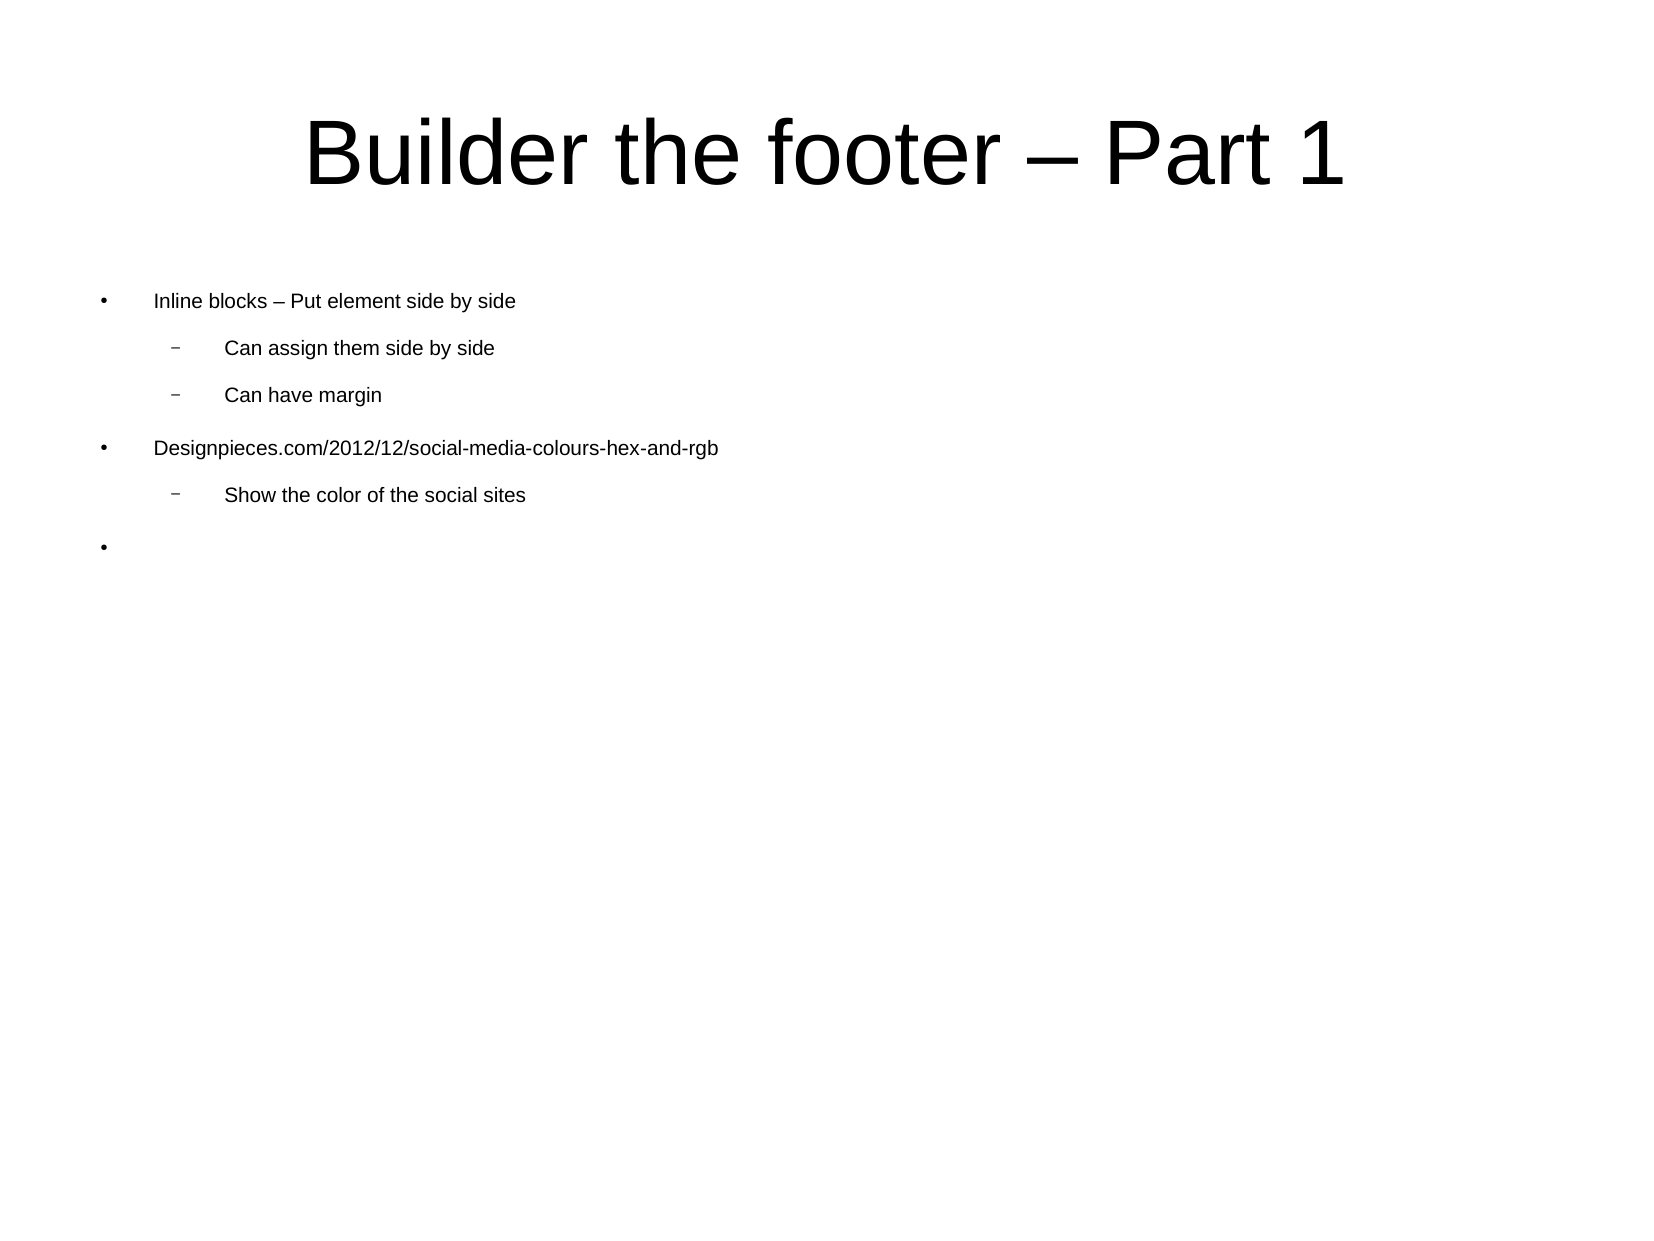

# Builder the footer – Part 1
Inline blocks – Put element side by side
Can assign them side by side
Can have margin
Designpieces.com/2012/12/social-media-colours-hex-and-rgb
Show the color of the social sites